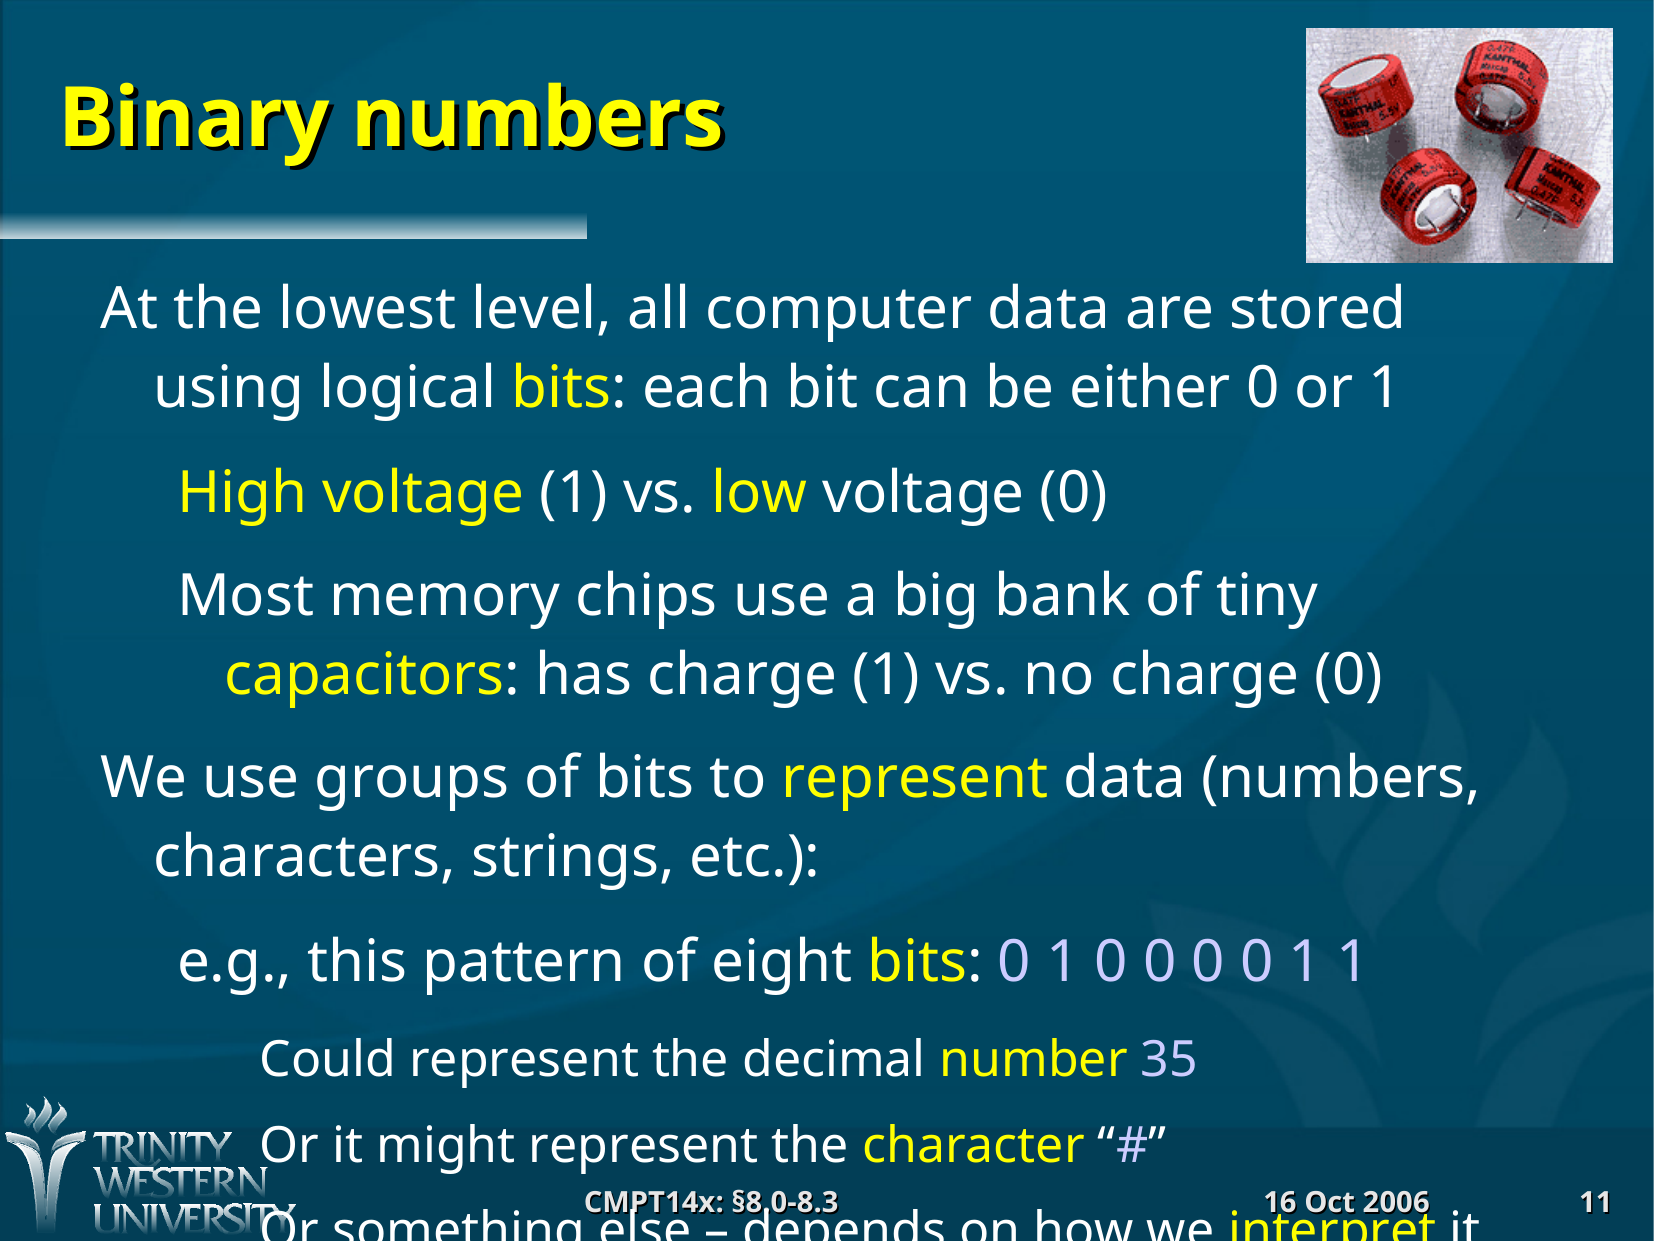

# Binary numbers
At the lowest level, all computer data are stored using logical bits: each bit can be either 0 or 1
High voltage (1) vs. low voltage (0)
Most memory chips use a big bank of tiny capacitors: has charge (1) vs. no charge (0)
We use groups of bits to represent data (numbers, characters, strings, etc.):
e.g., this pattern of eight bits: 0 1 0 0 0 0 1 1
Could represent the decimal number 35
Or it might represent the character “#”
Or something else – depends on how we interpret it
CMPT14x: §8.0-8.3
16 Oct 2006
11